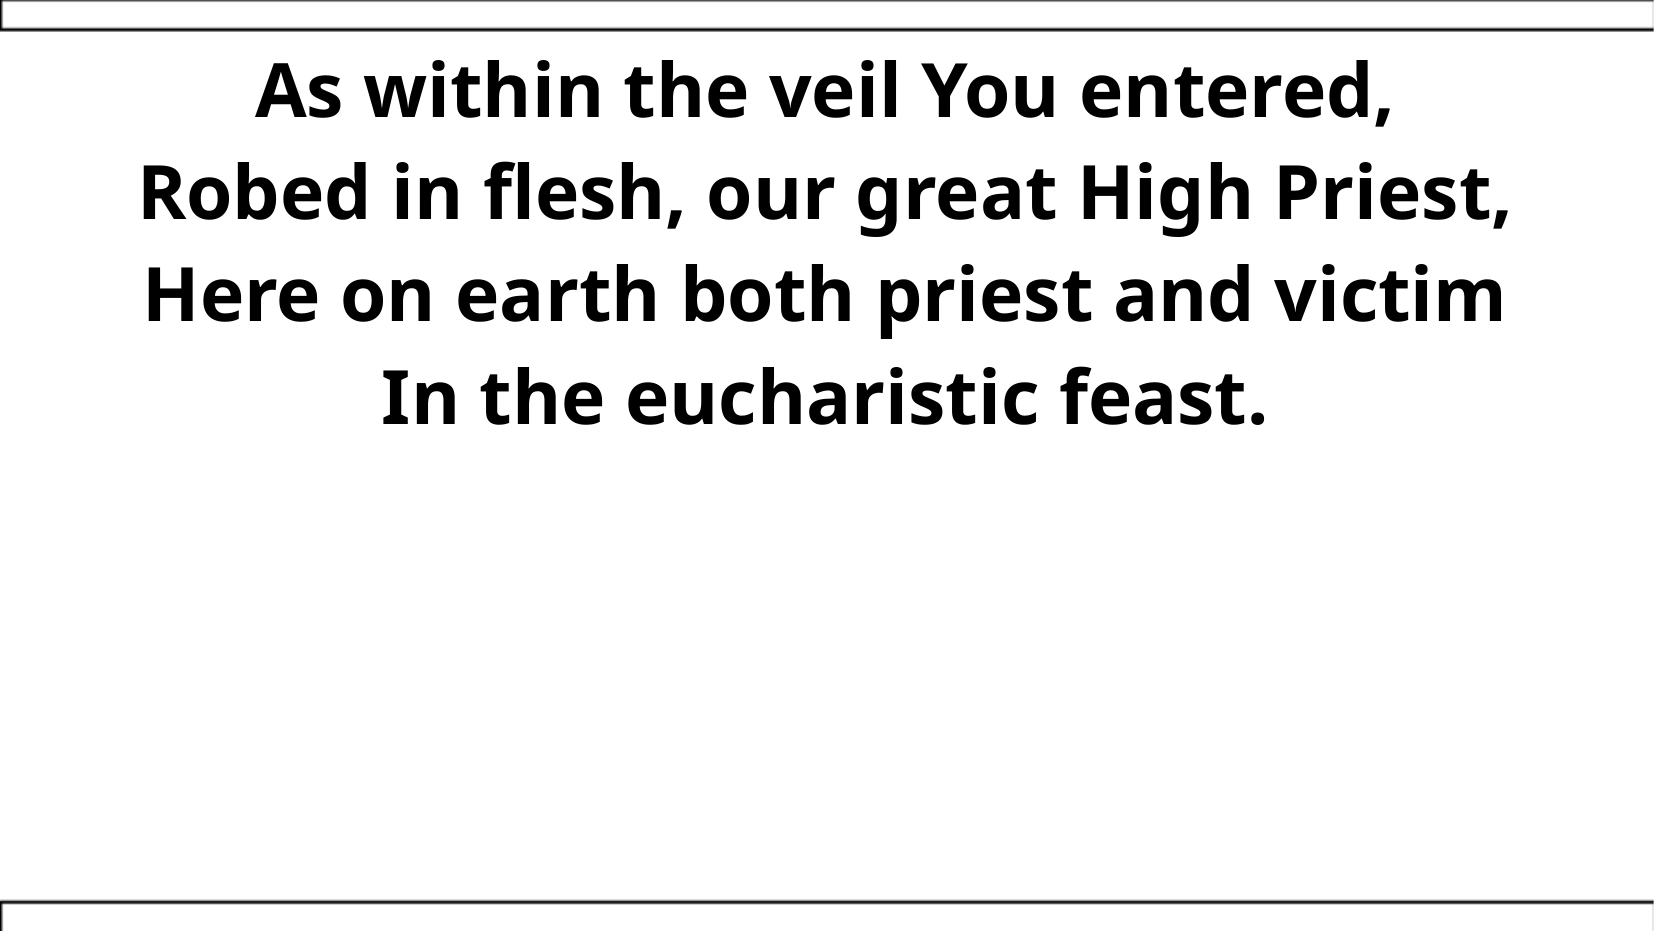

As within the veil You entered,
Robed in flesh, our great High Priest,
Here on earth both priest and victim
In the eucharistic feast.